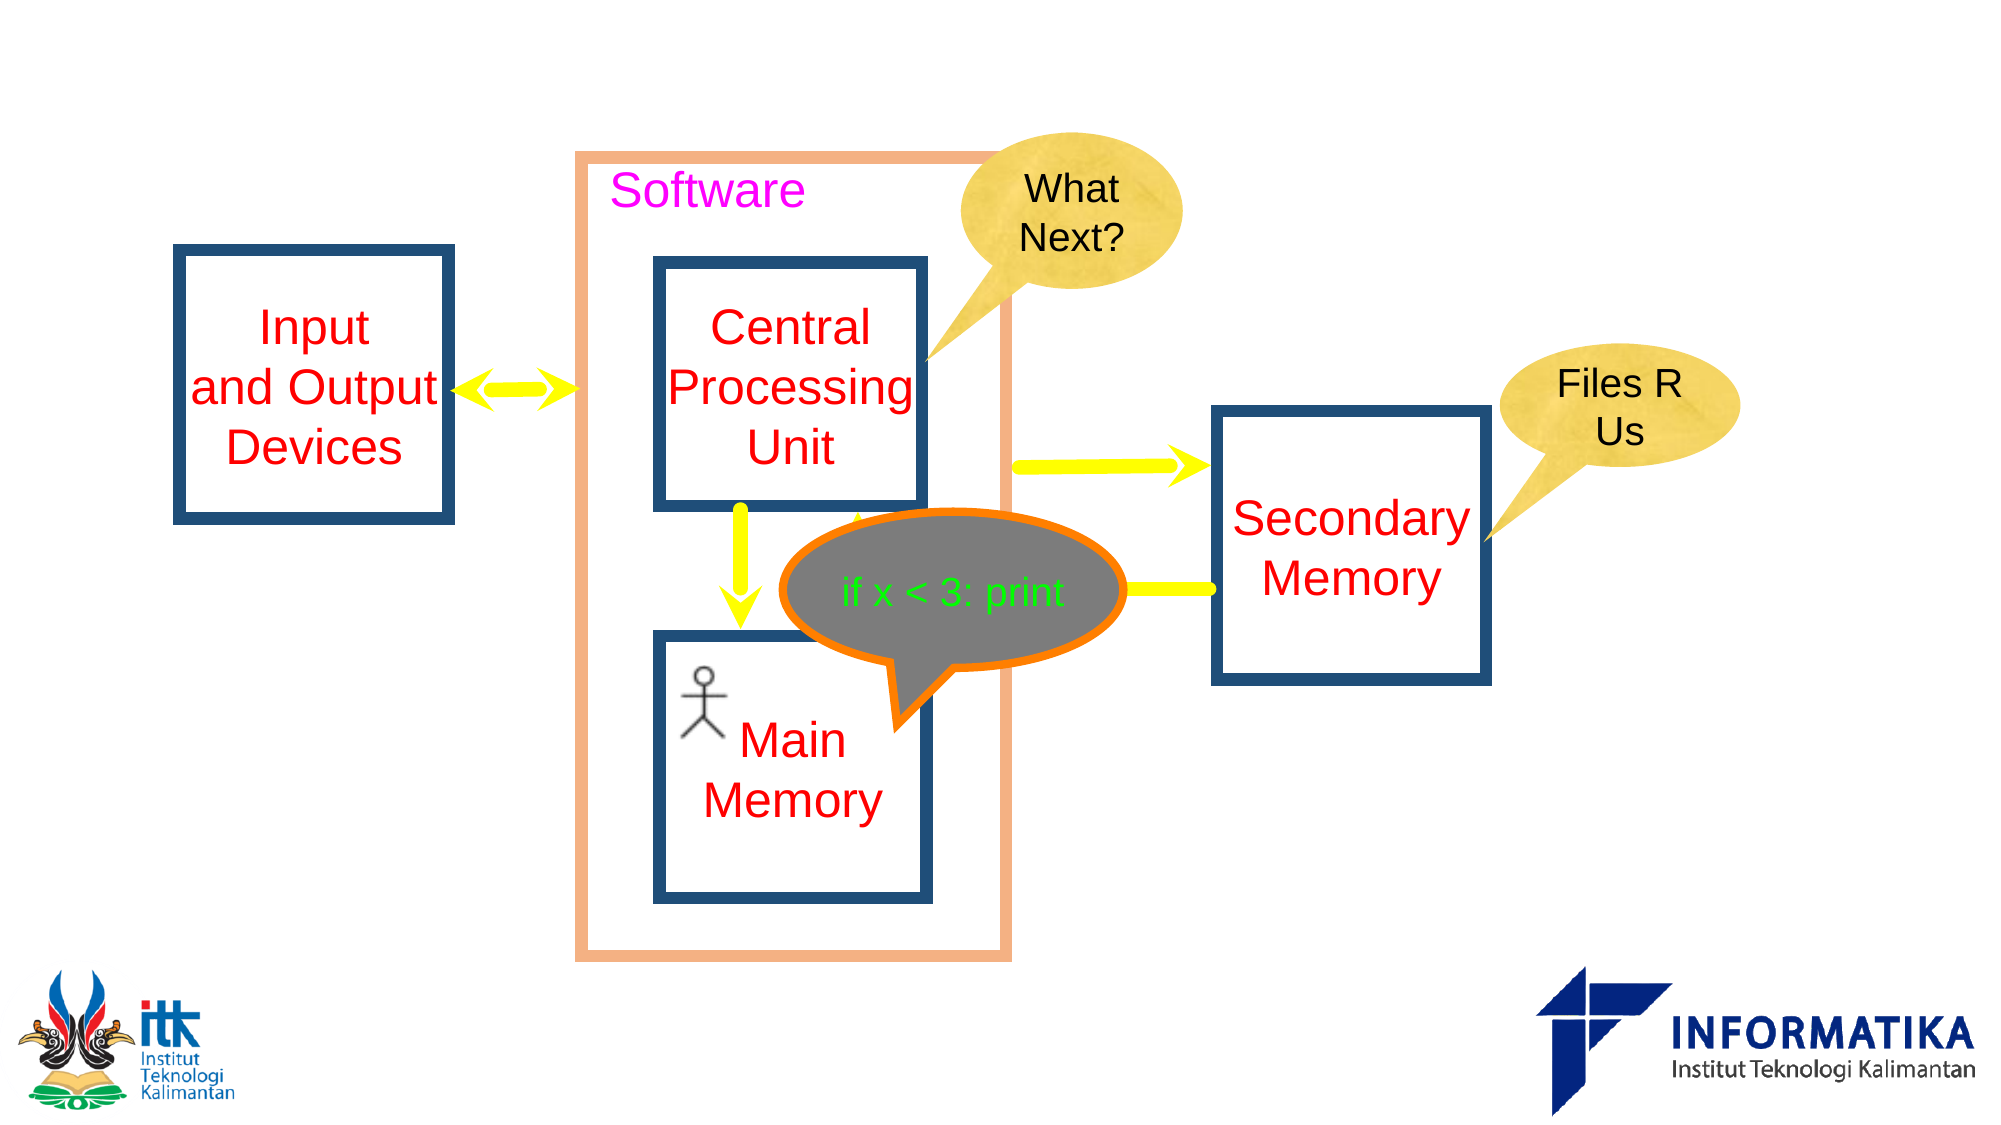

It is time to go find some Data to mess with!
What
Next?
 Software
Input
and Output
Devices
Central
Processing
Unit
Files R Us
Secondary
Memory
if x < 3: print
Main
Memory